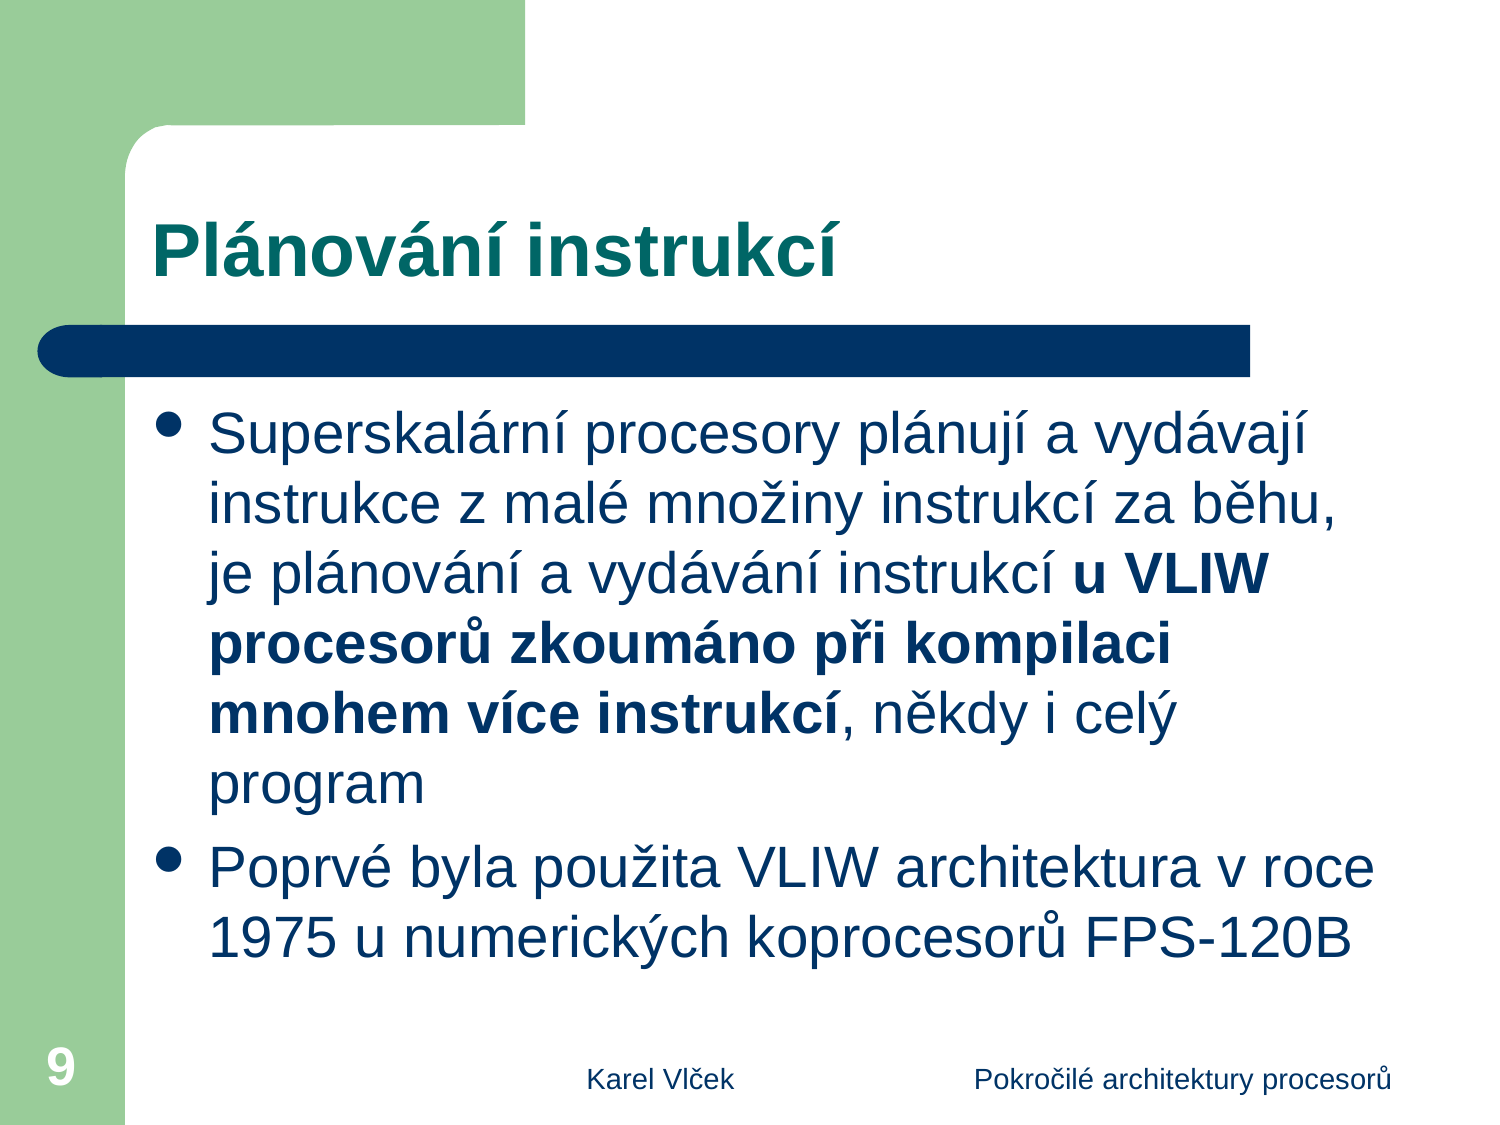

# Plánování instrukcí
Superskalární procesory plánují a vydávají instrukce z malé množiny instrukcí za běhu, je plánování a vydávání instrukcí u VLIW procesorů zkoumáno při kompilaci mnohem více instrukcí, někdy i celý program
Poprvé byla použita VLIW architektura v roce 1975 u numerických koprocesorů FPS-120B
9
Karel Vlček
Pokročilé architektury procesorů